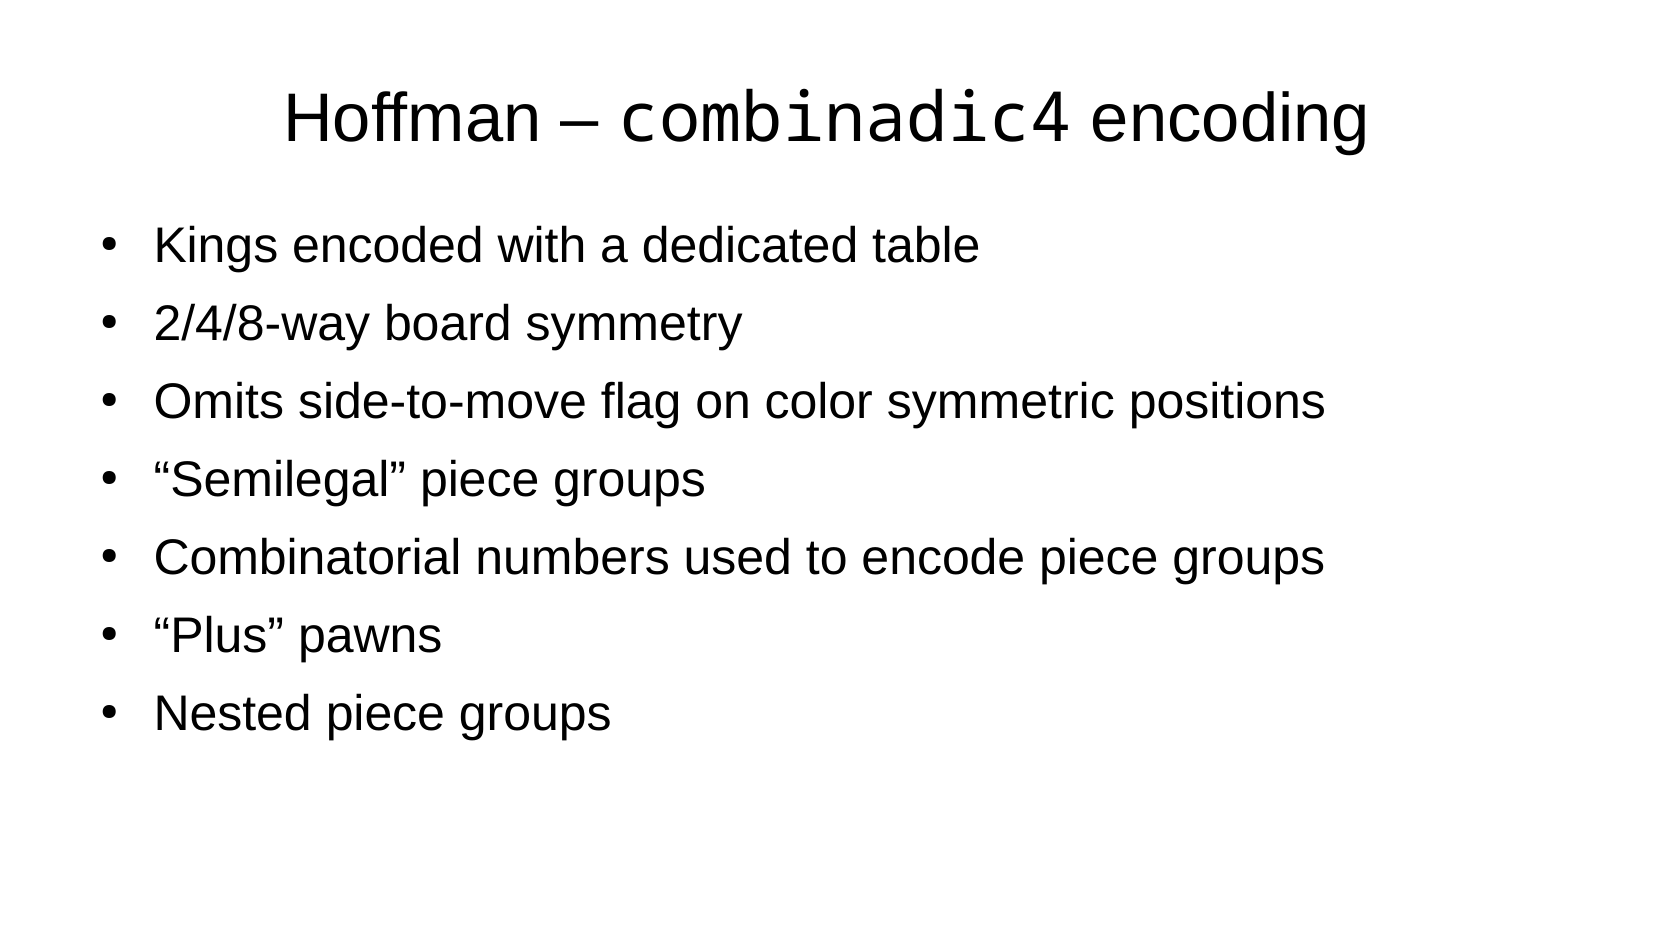

# Hoffman – combinadic4 encoding
Kings encoded with a dedicated table
2/4/8-way board symmetry
Omits side-to-move flag on color symmetric positions
“Semilegal” piece groups
Combinatorial numbers used to encode piece groups
“Plus” pawns
Nested piece groups